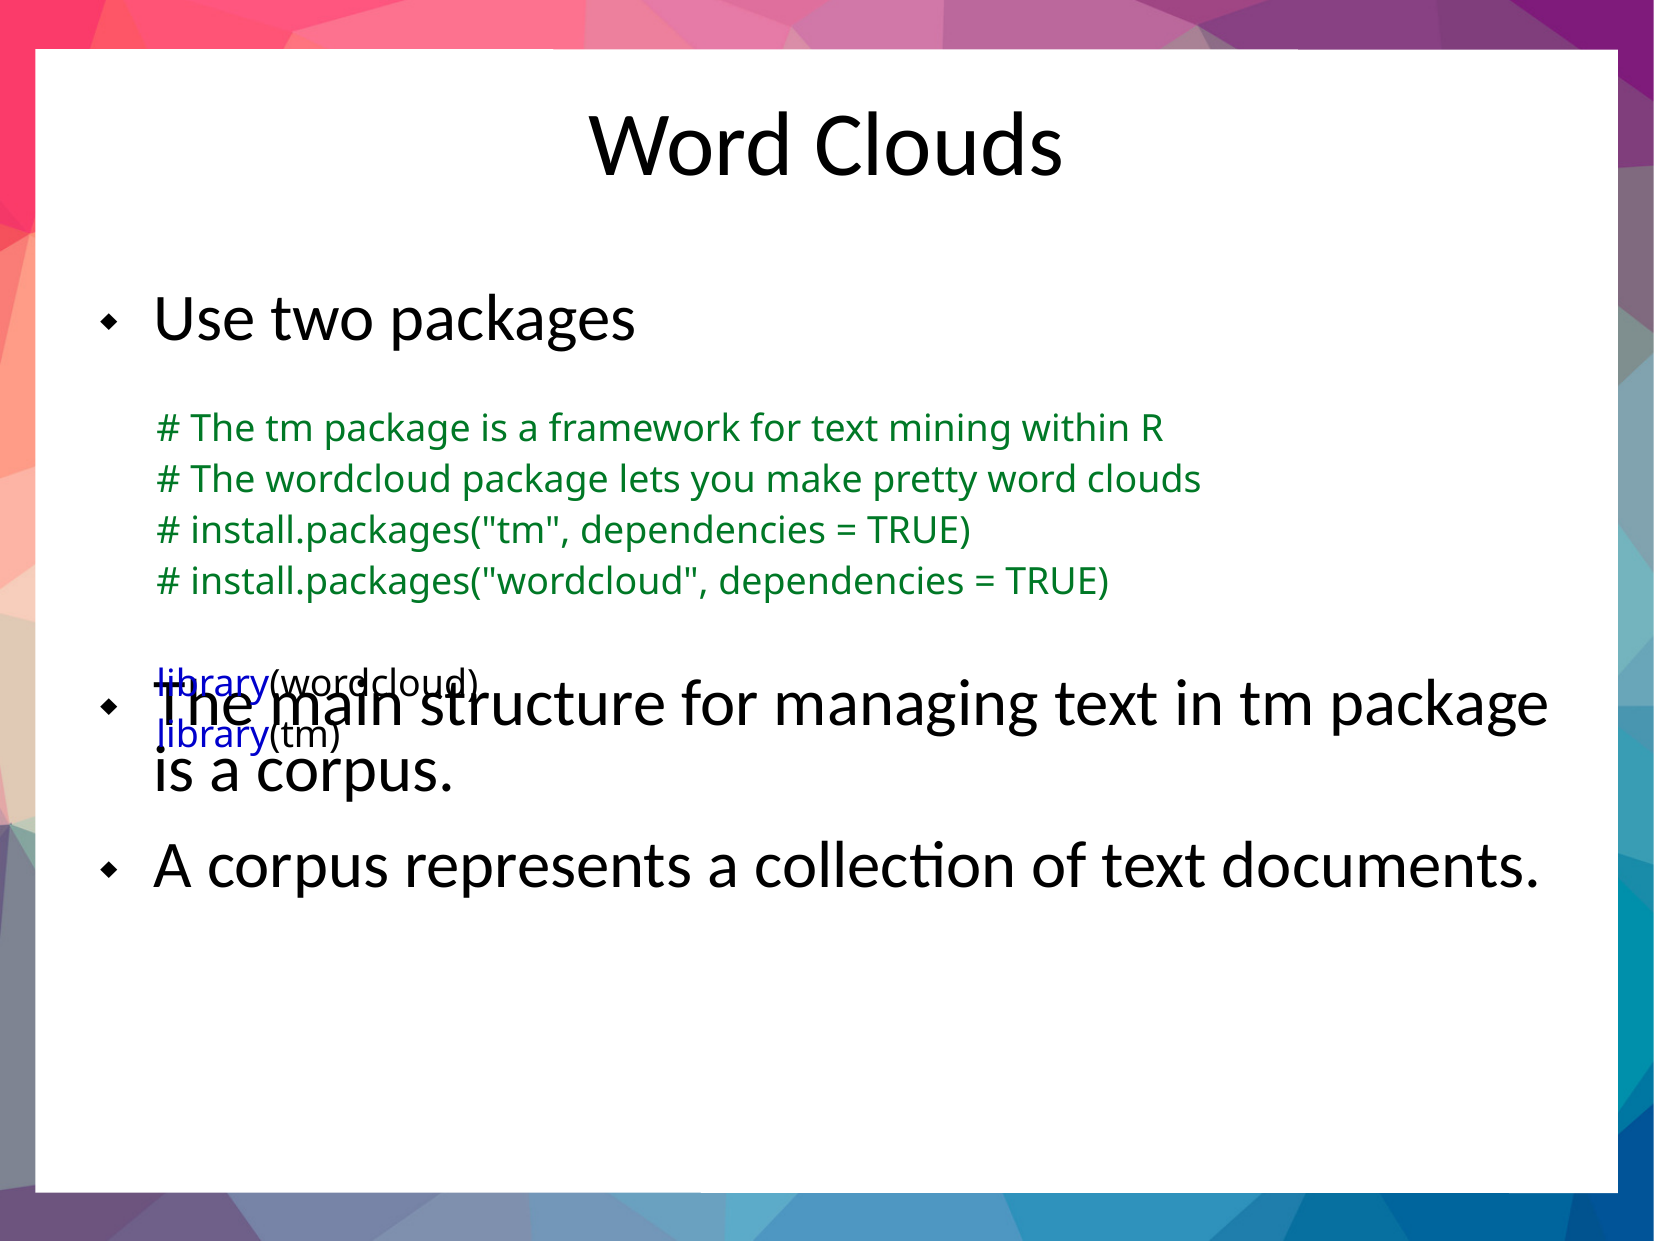

# Word Clouds
Use two packages
The main structure for managing text in tm package is a corpus.
A corpus represents a collection of text documents.
# The tm package is a framework for text mining within R
# The wordcloud package lets you make pretty word clouds
# install.packages("tm", dependencies = TRUE)
# install.packages("wordcloud", dependencies = TRUE)
library(wordcloud)
library(tm)